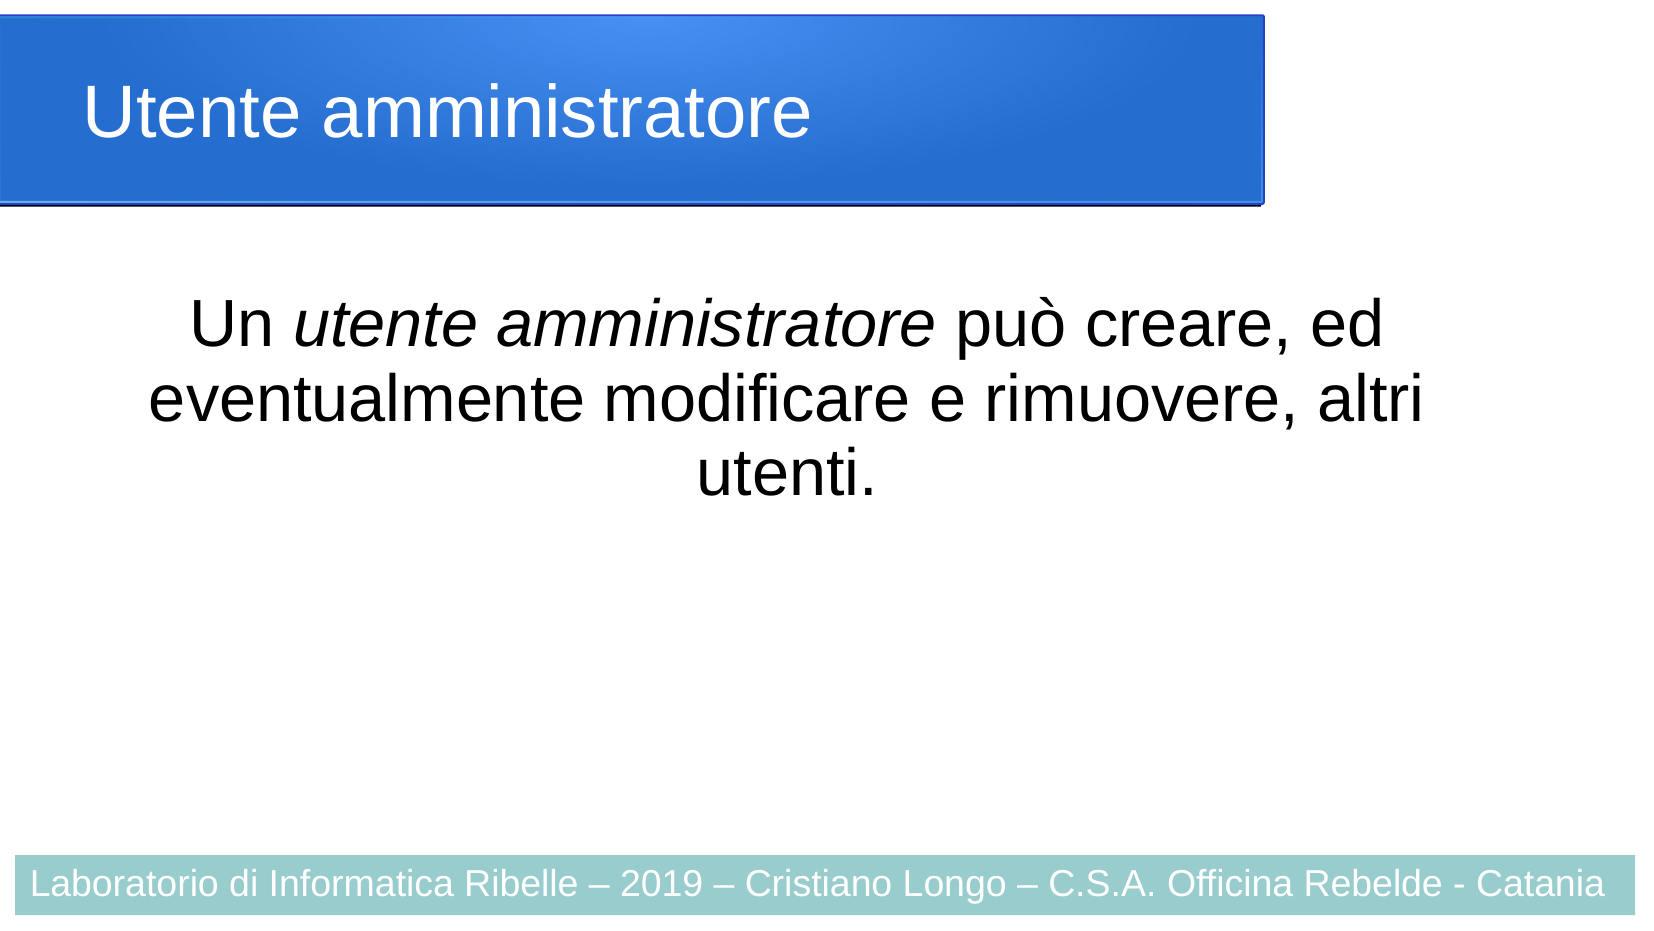

# Utente amministratore
Un utente amministratore può creare, ed eventualmente modificare e rimuovere, altri utenti.
Laboratorio di Informatica Ribelle – 2019 – Cristiano Longo – C.S.A. Officina Rebelde - Catania